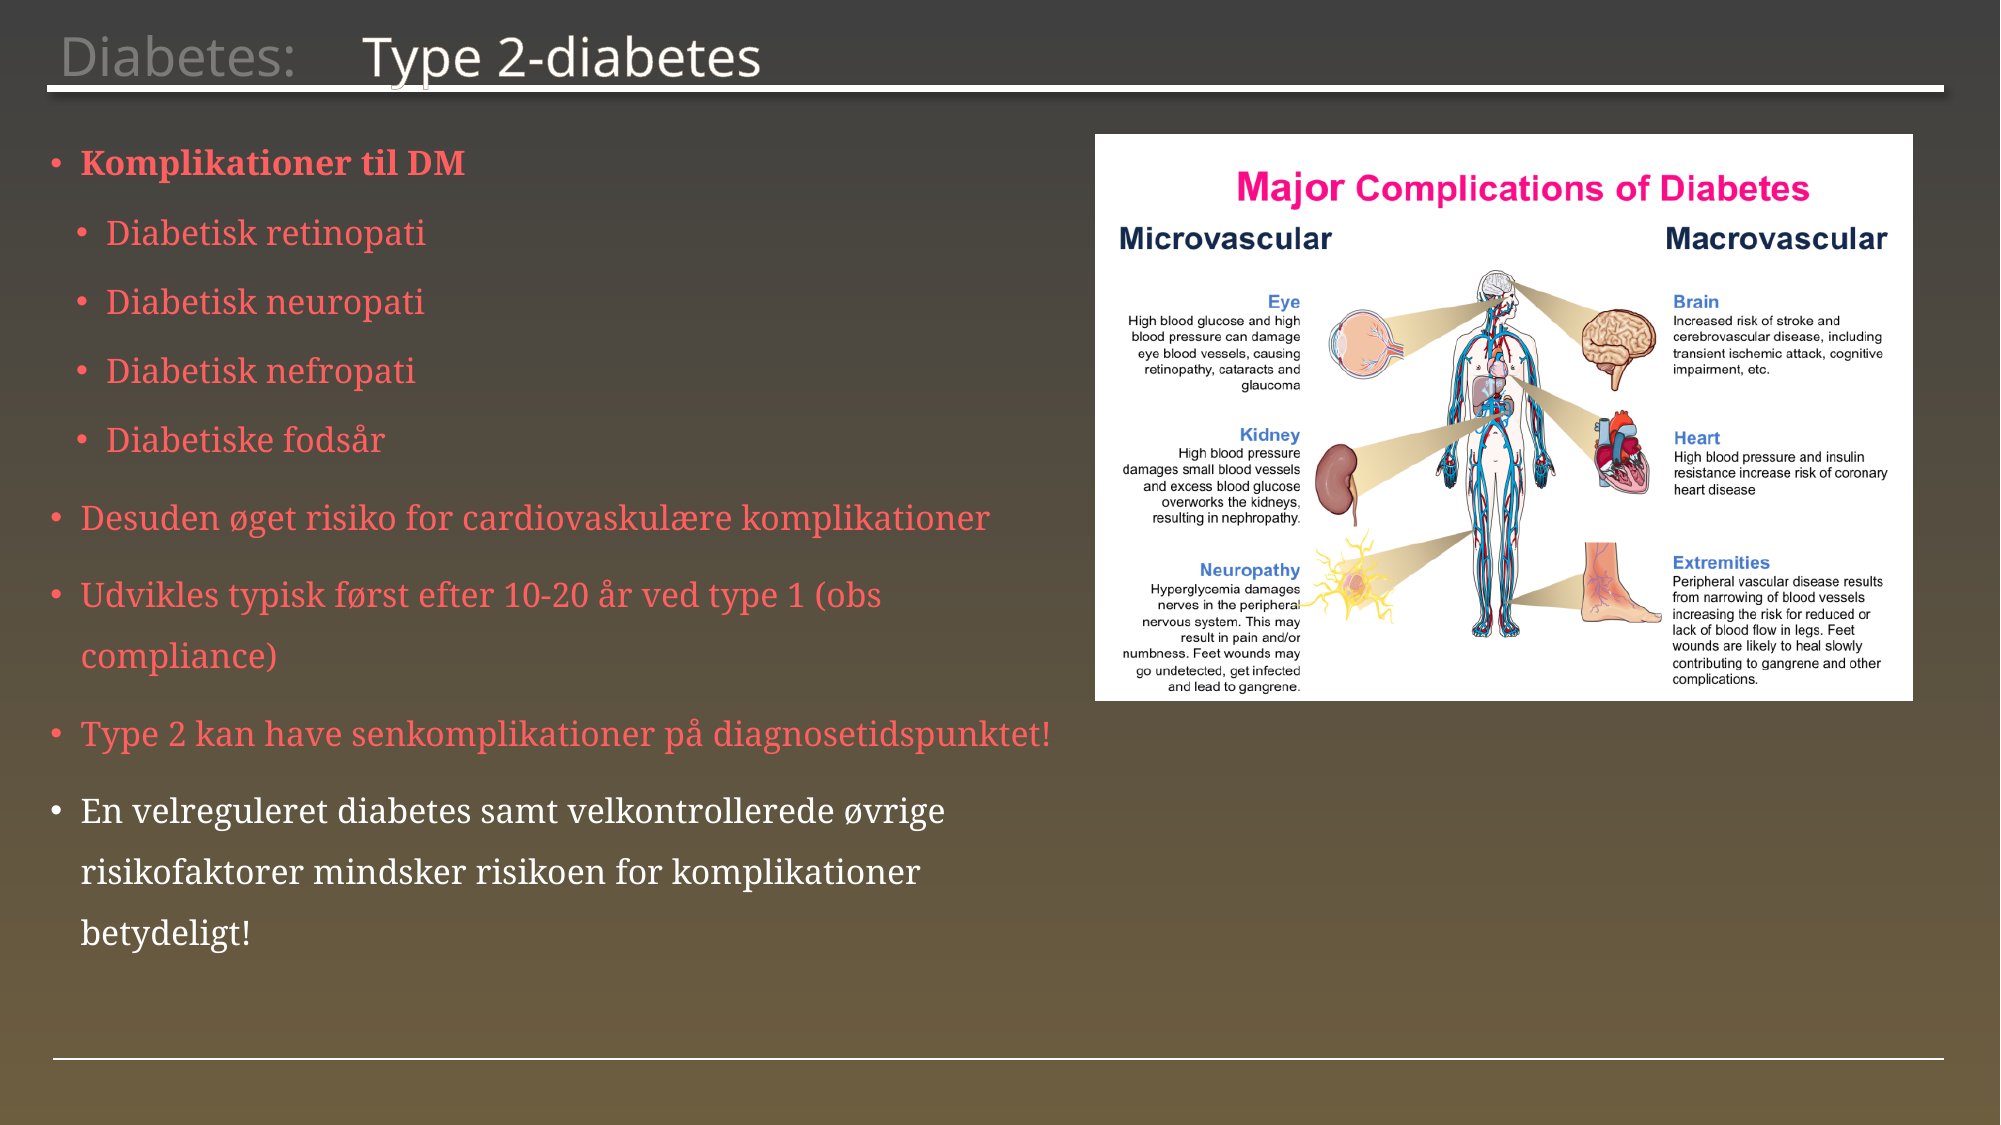

# Diabetes:
Type 2-diabetes
Komplikationer til DM
Diabetisk retinopati
Diabetisk neuropati
Diabetisk nefropati
Diabetiske fodsår
Desuden øget risiko for cardiovaskulære komplikationer
Udvikles typisk først efter 10-20 år ved type 1 (obs compliance)
Type 2 kan have senkomplikationer på diagnosetidspunktet!
En velreguleret diabetes samt velkontrollerede øvrige risikofaktorer mindsker risikoen for komplikationer betydeligt!